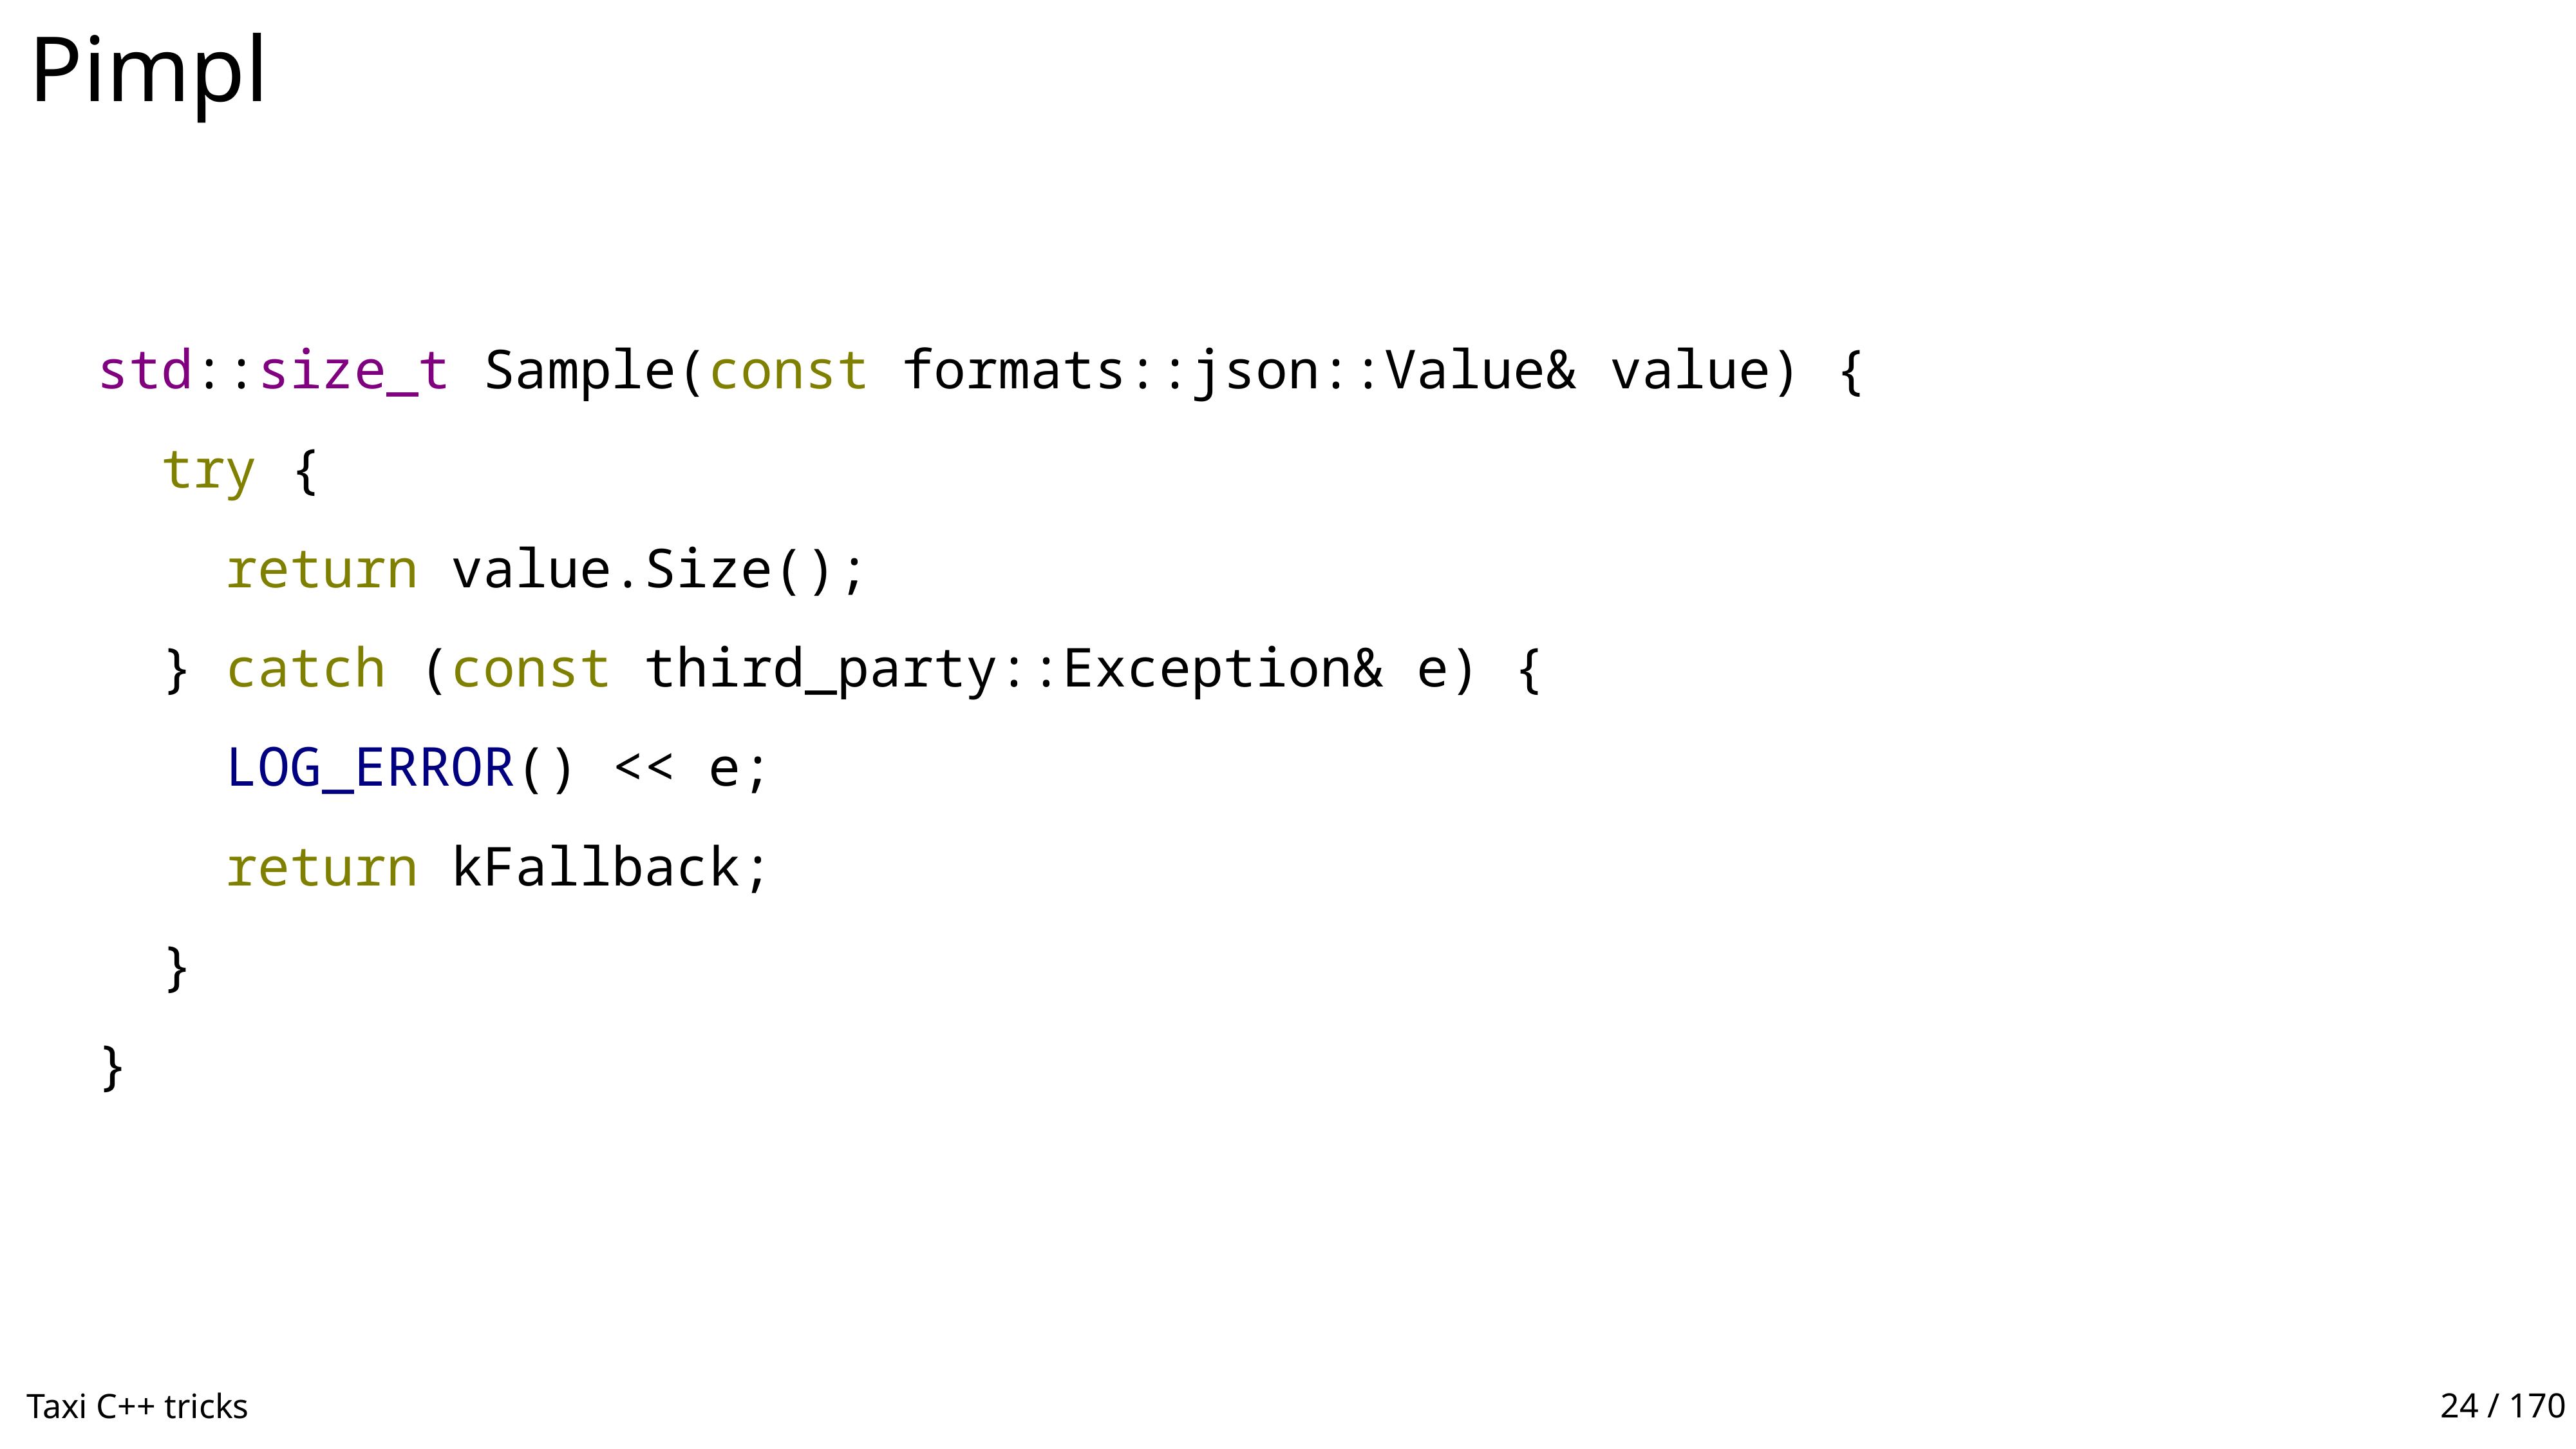

# Pimpl
std::size_t Sample(const formats::json::Value& value) {
 try {
 return value.Size();
 } catch (const third_party::Exception& e) {
 LOG_ERROR() << e;
 return kFallback;
 }
}
Taxi C++ tricks